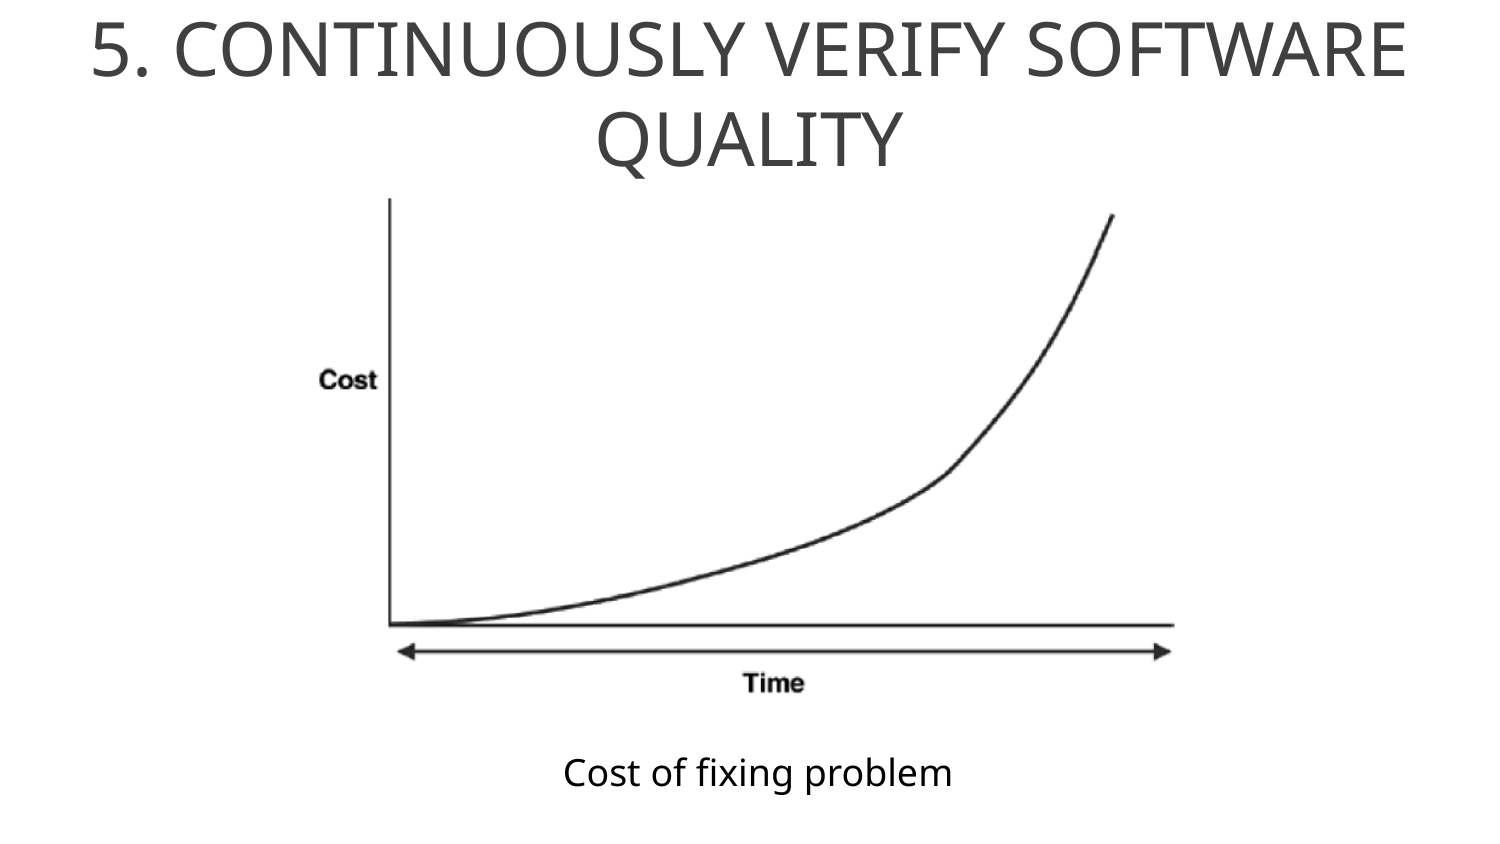

# 5. Continuously verify software quality
Cost of fixing problem